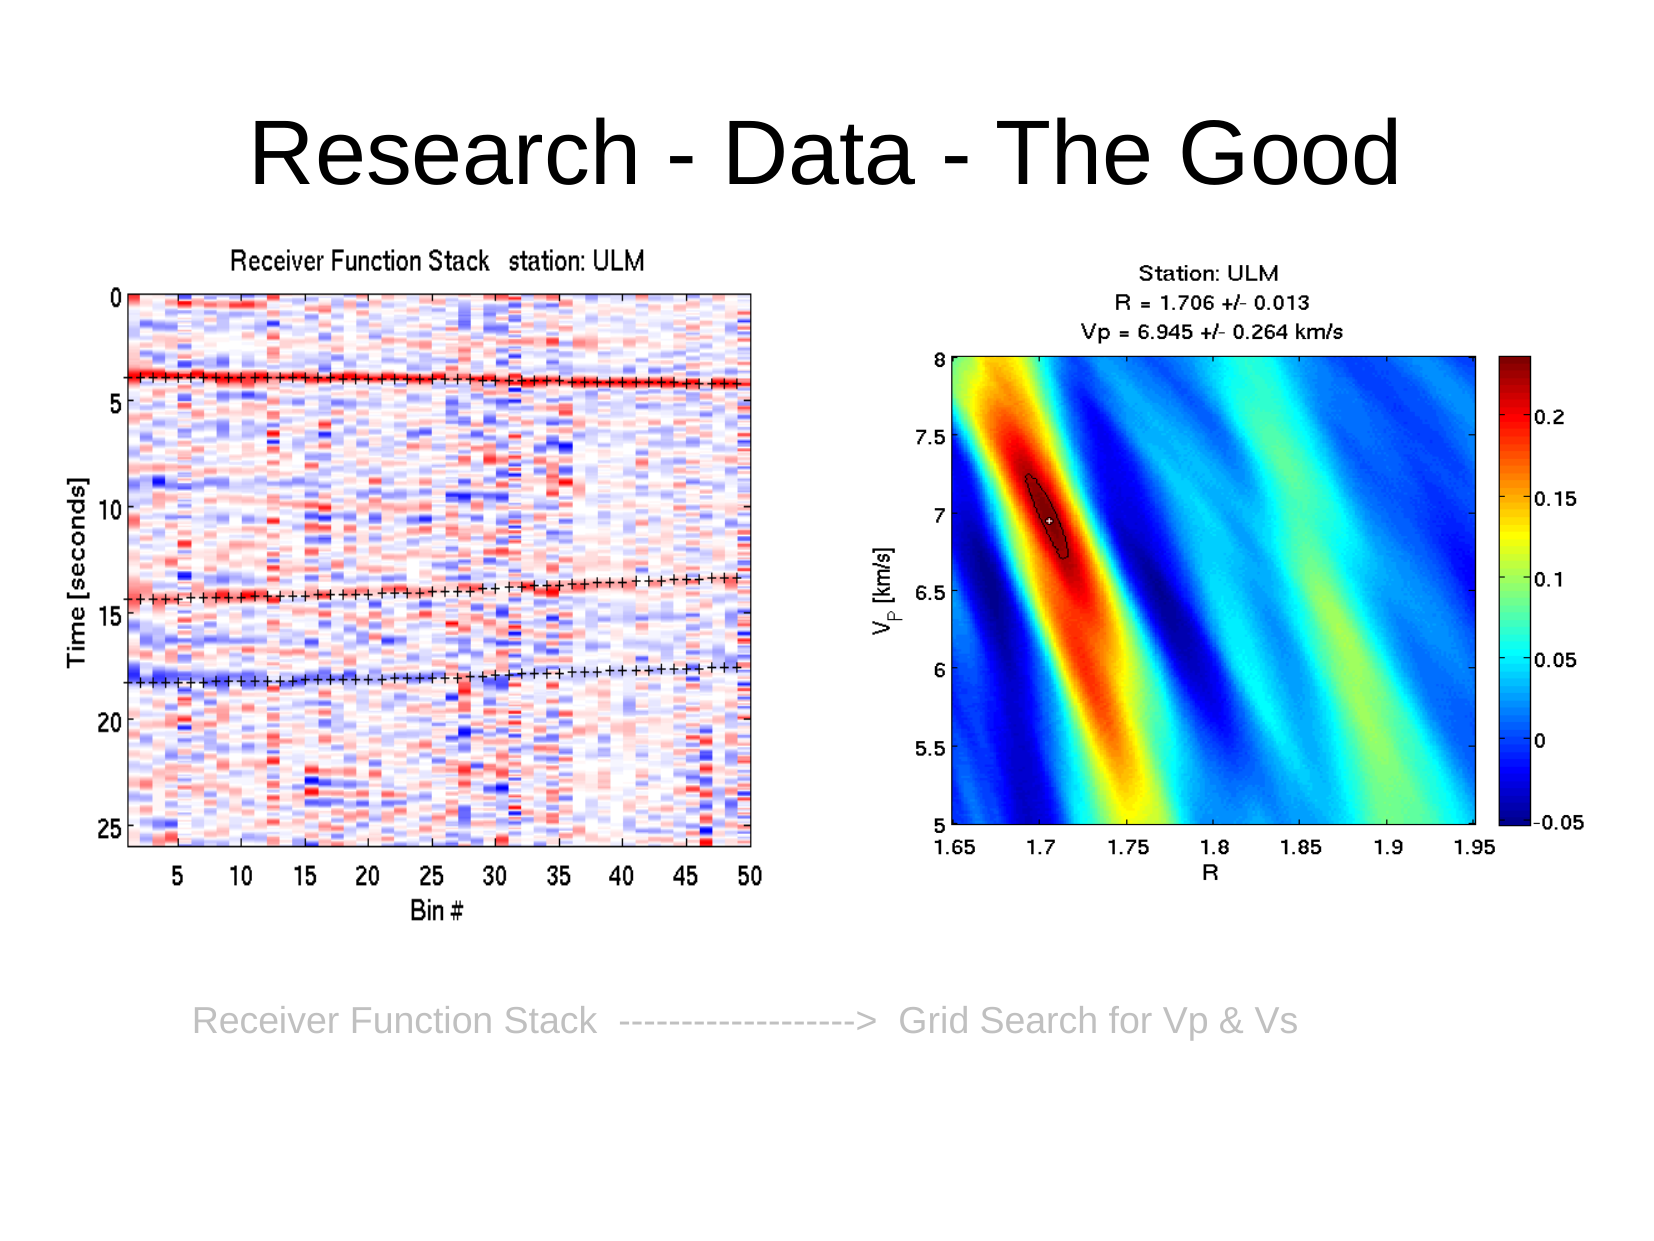

# Research - Data - The Good
Receiver Function Stack -------------------> Grid Search for Vp & Vs